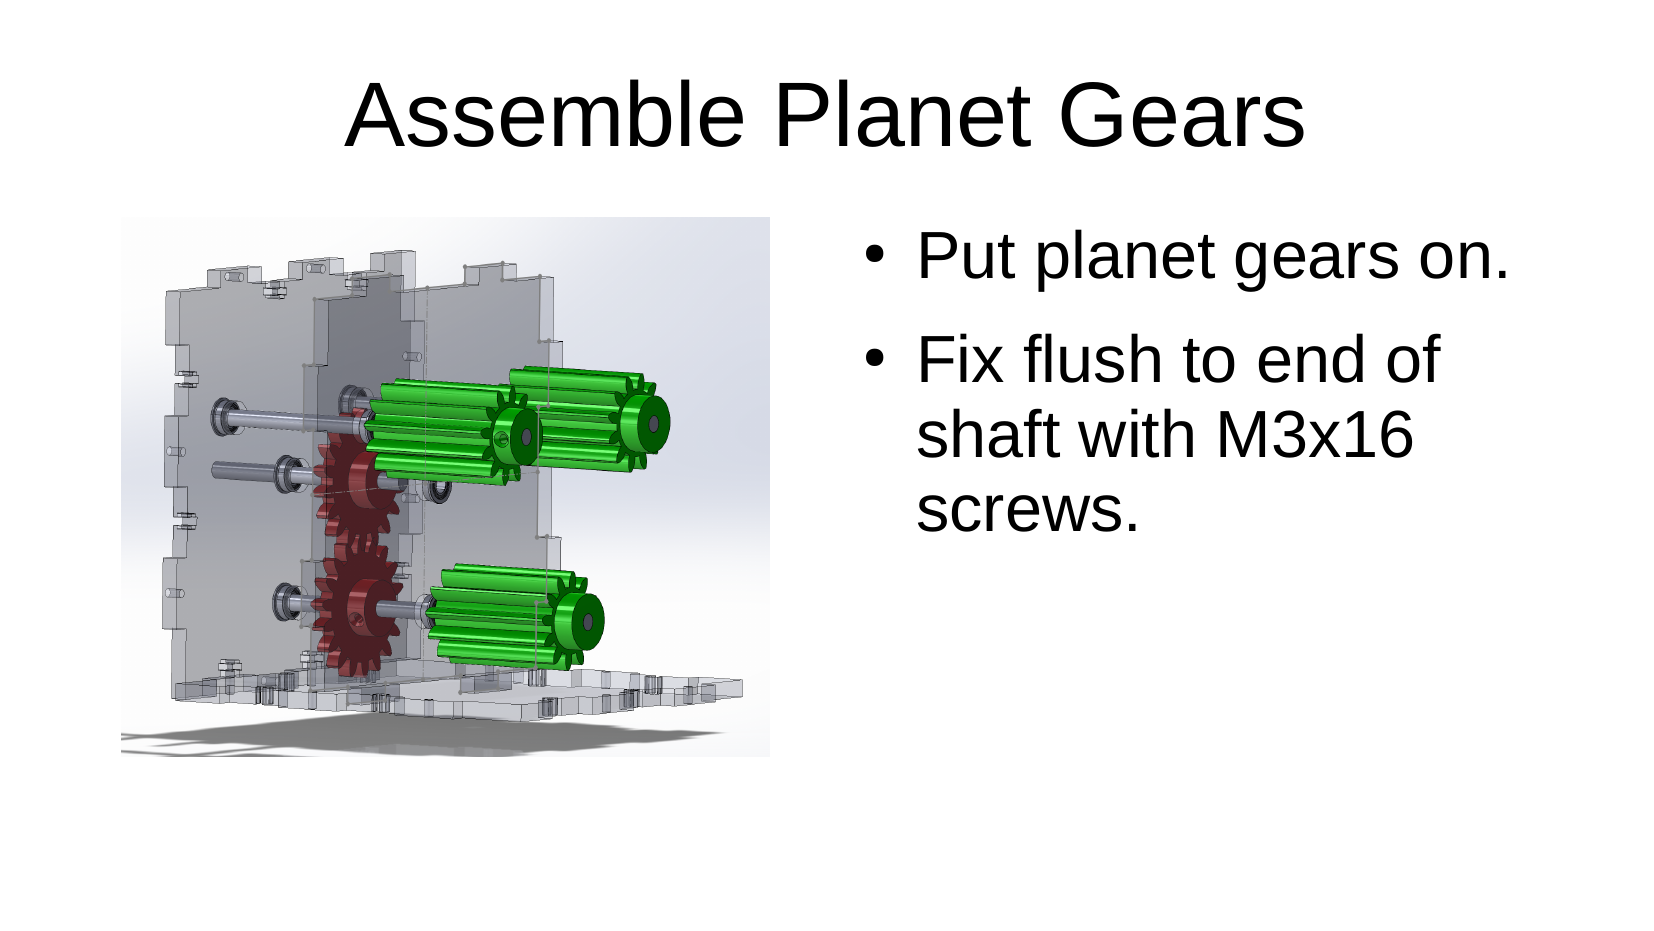

# Assemble Planet Gears
Put planet gears on.
Fix flush to end of shaft with M3x16 screws.